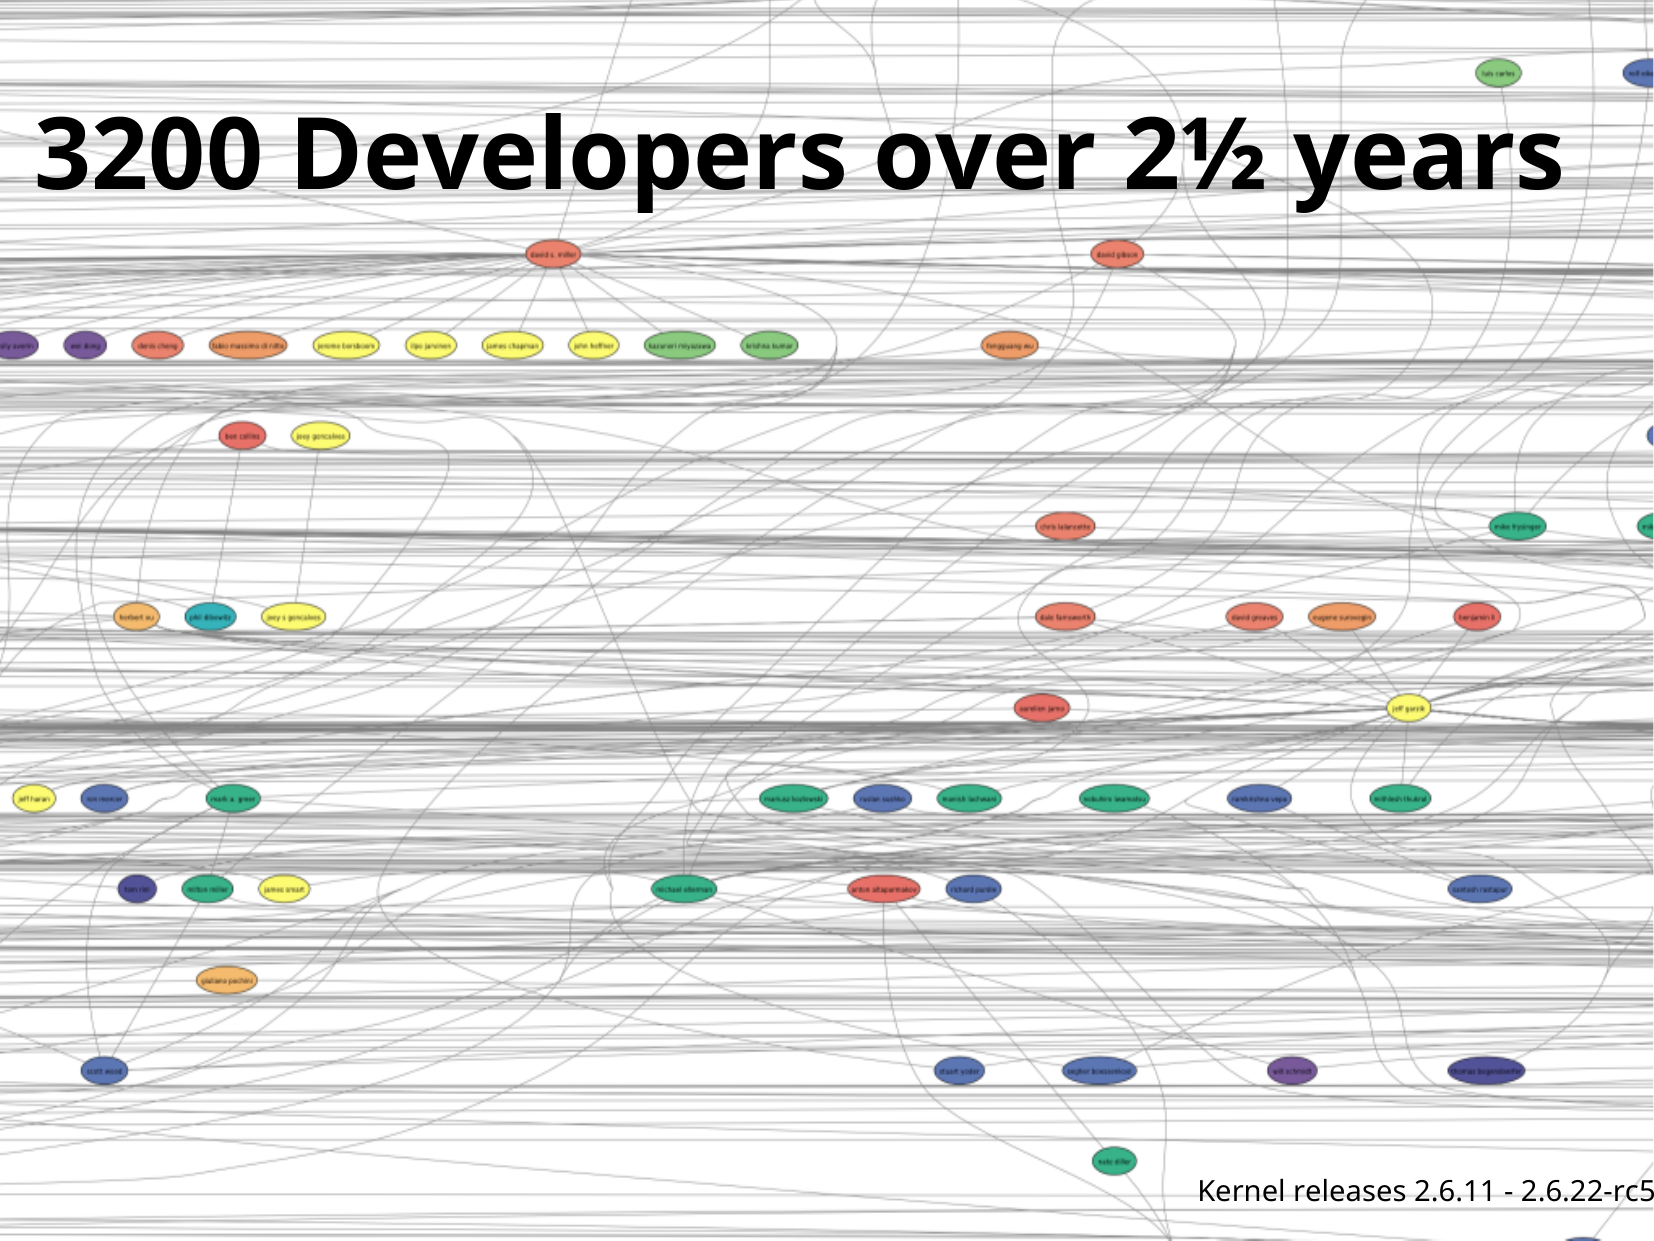

3200 Developers over 2½ years
Kernel releases 2.6.11 - 2.6.22-rc5